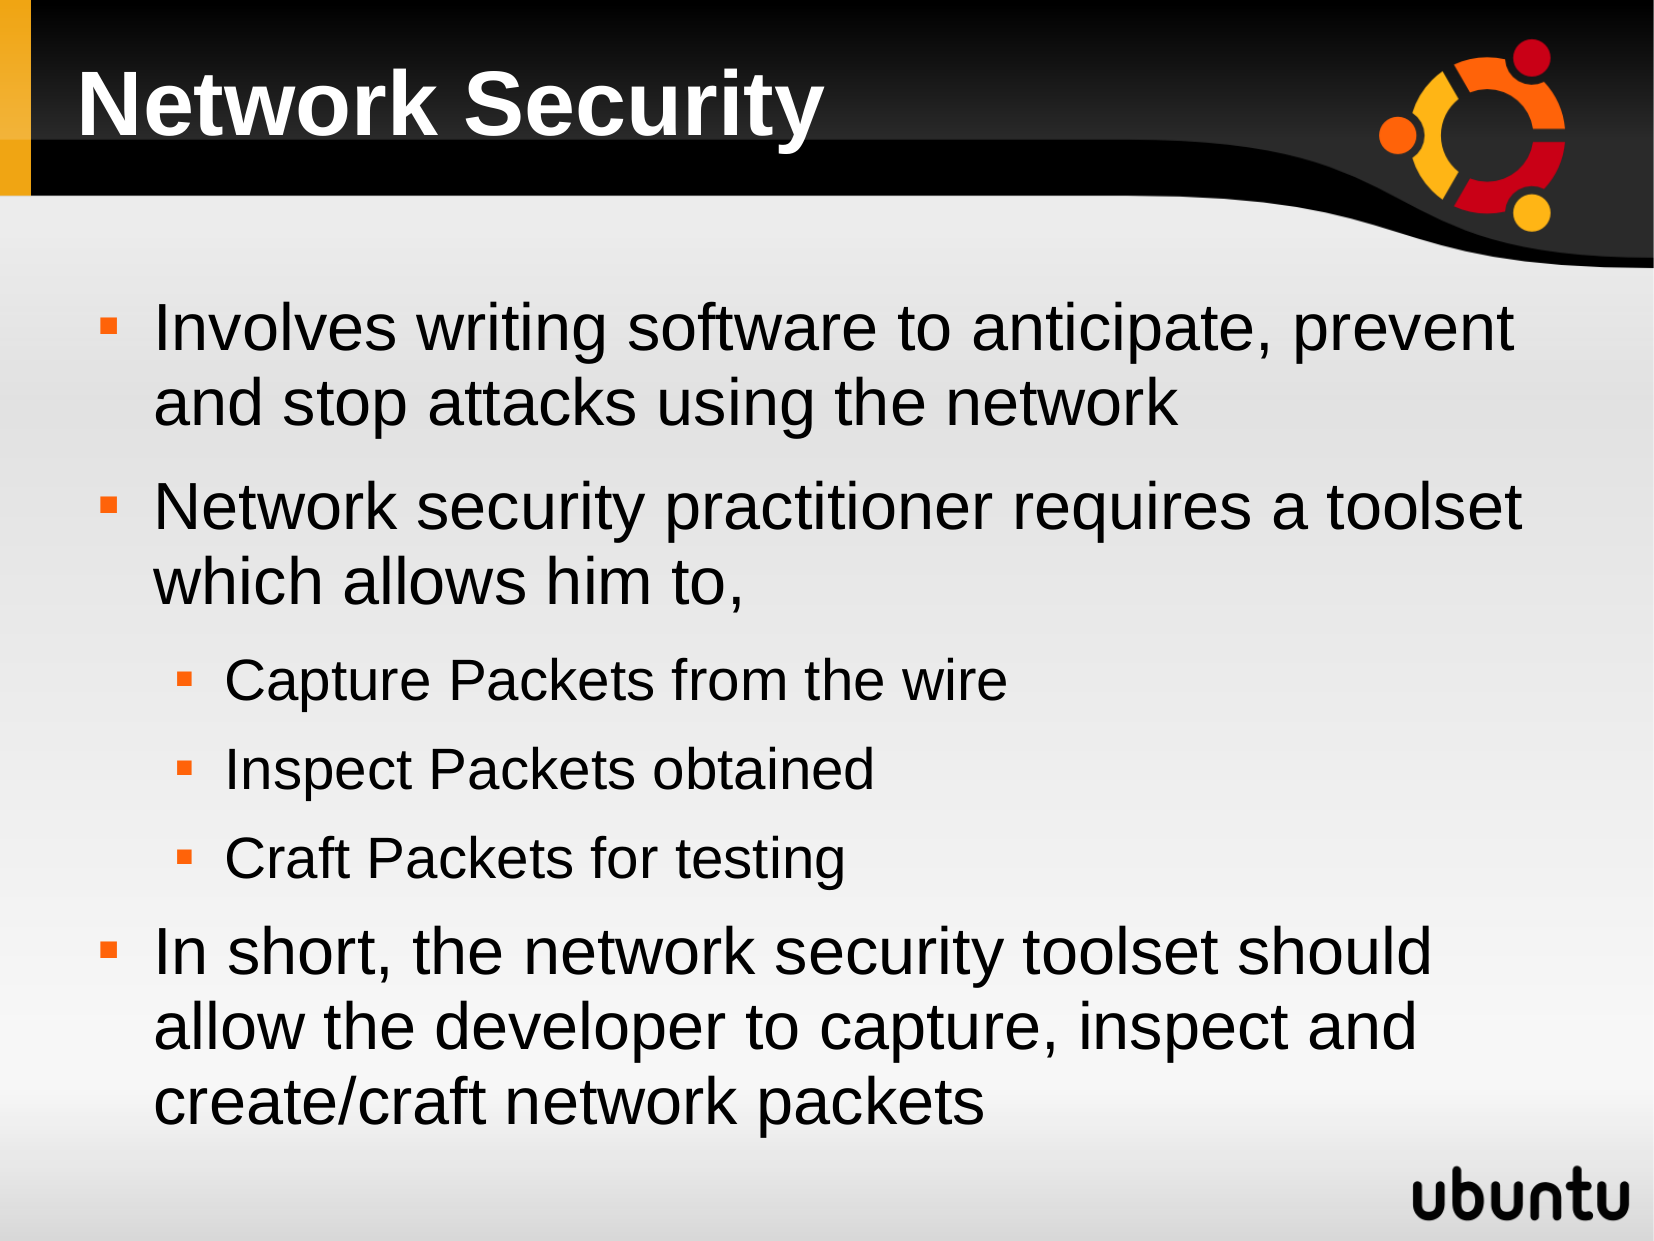

# Network Security
Involves writing software to anticipate, prevent and stop attacks using the network
Network security practitioner requires a toolset which allows him to,
Capture Packets from the wire
Inspect Packets obtained
Craft Packets for testing
In short, the network security toolset should allow the developer to capture, inspect and create/craft network packets